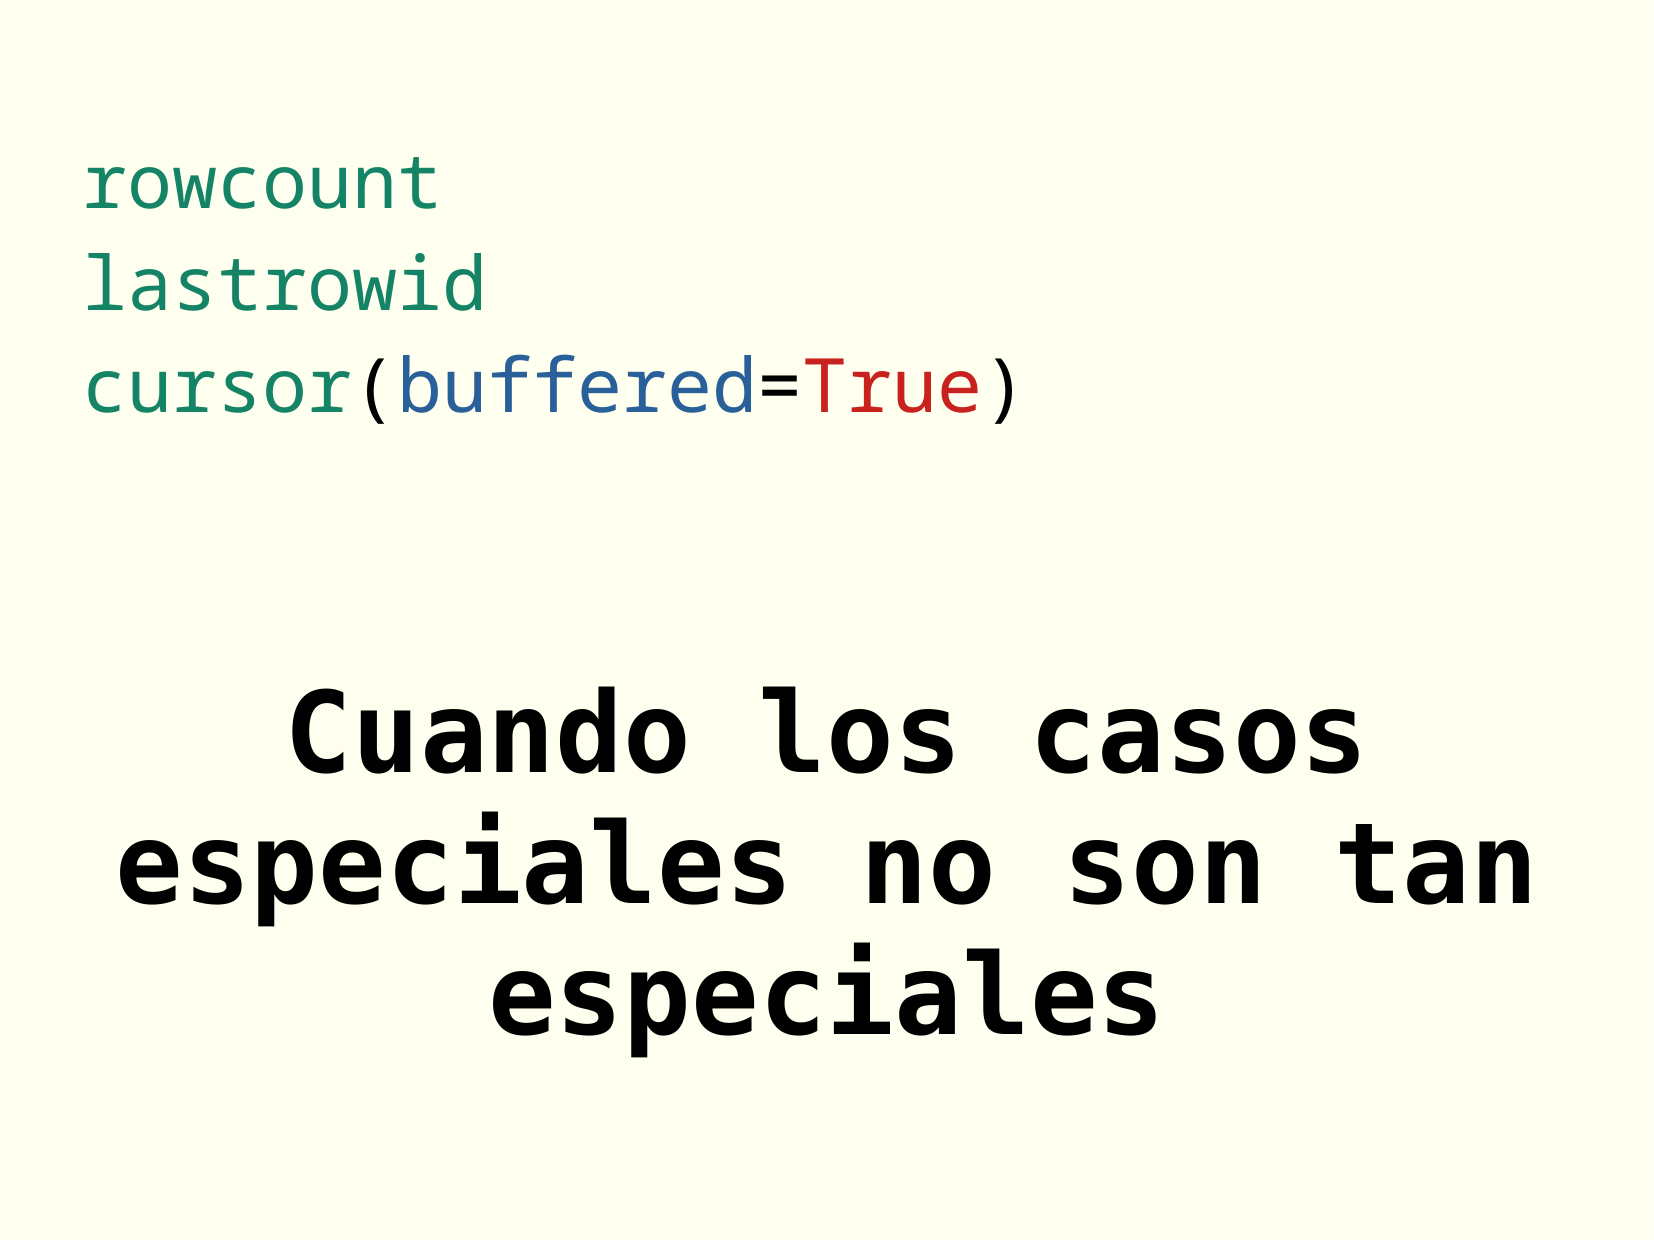

# rowcount
lastrowid
cursor(buffered=True)
Cuando los casos especiales no son tan especiales